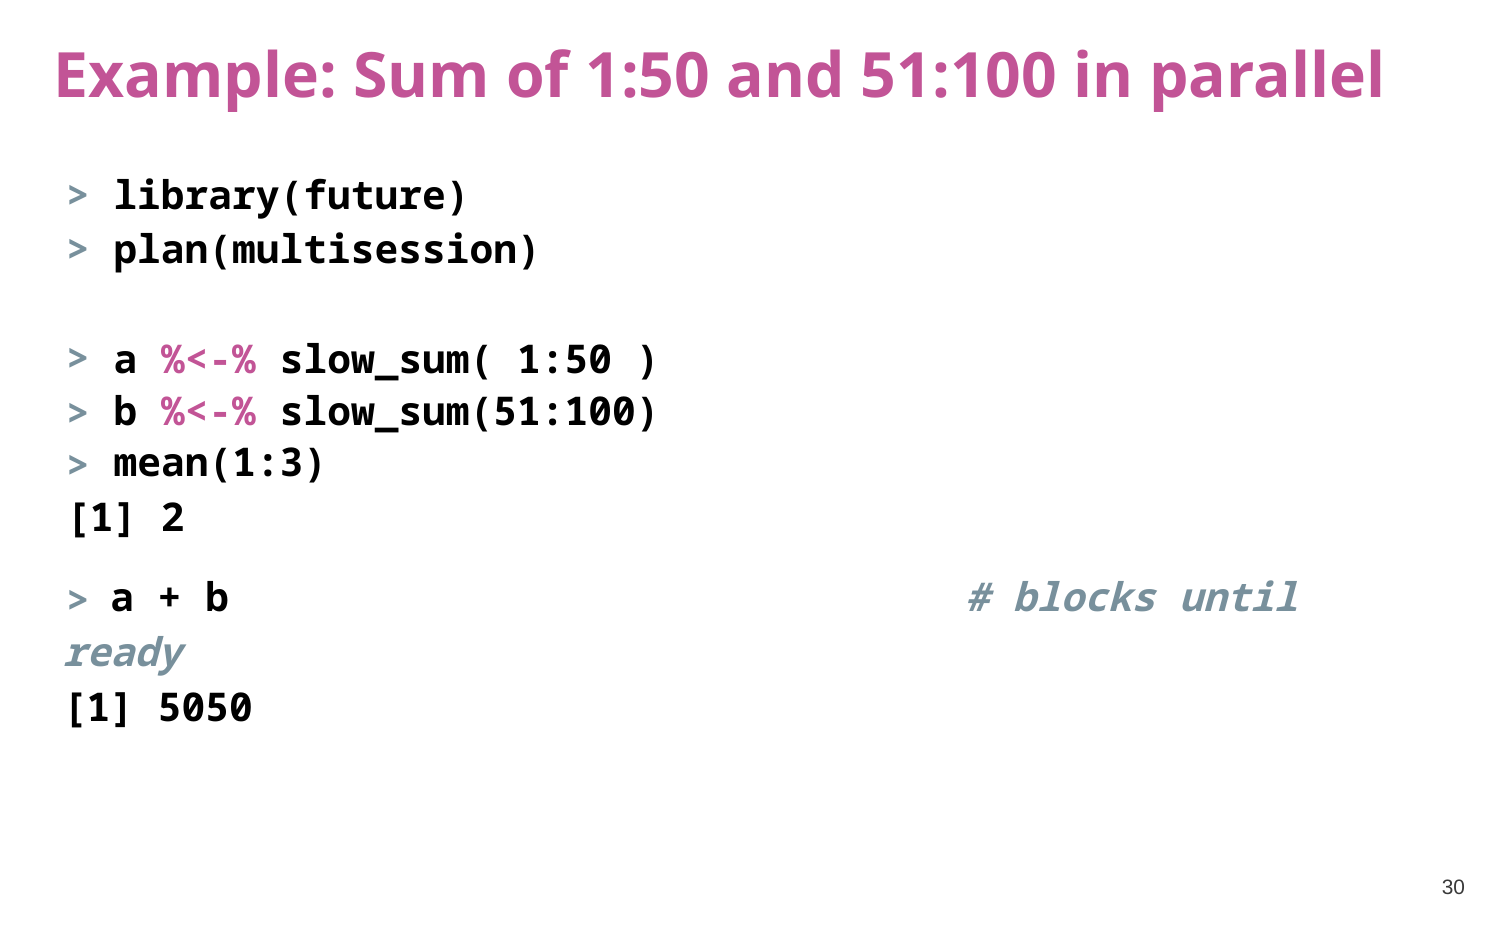

# Example: Sum of 1:50 and 51:100 in parallel
> library(future)
> plan(multisession)
>
 a %<-% slow_sum( 1:50 )
>
 b %<-% slow_sum(51:100)
>
 mean(1:3)
[1] 2
>
 a + b # blocks until ready
[1] 5050